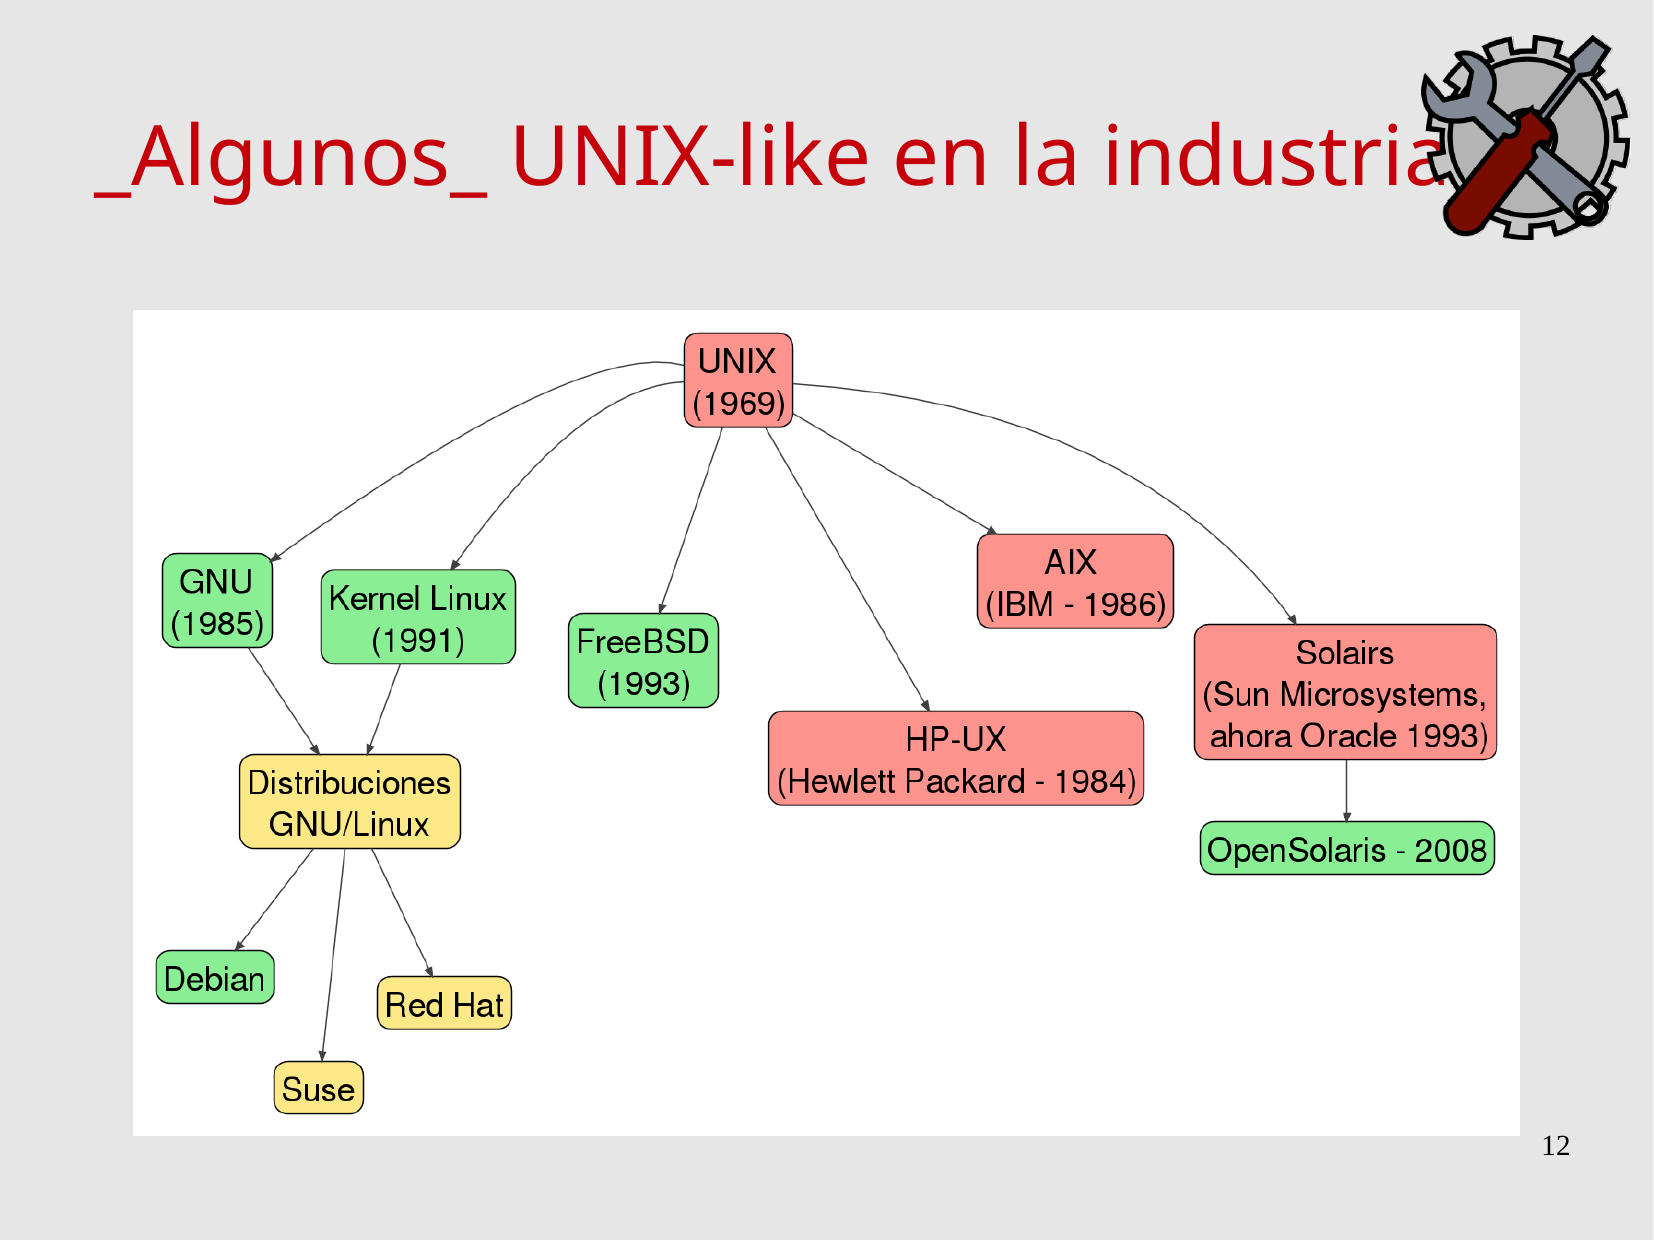

# _Algunos_ UNIX-like en la industria
12